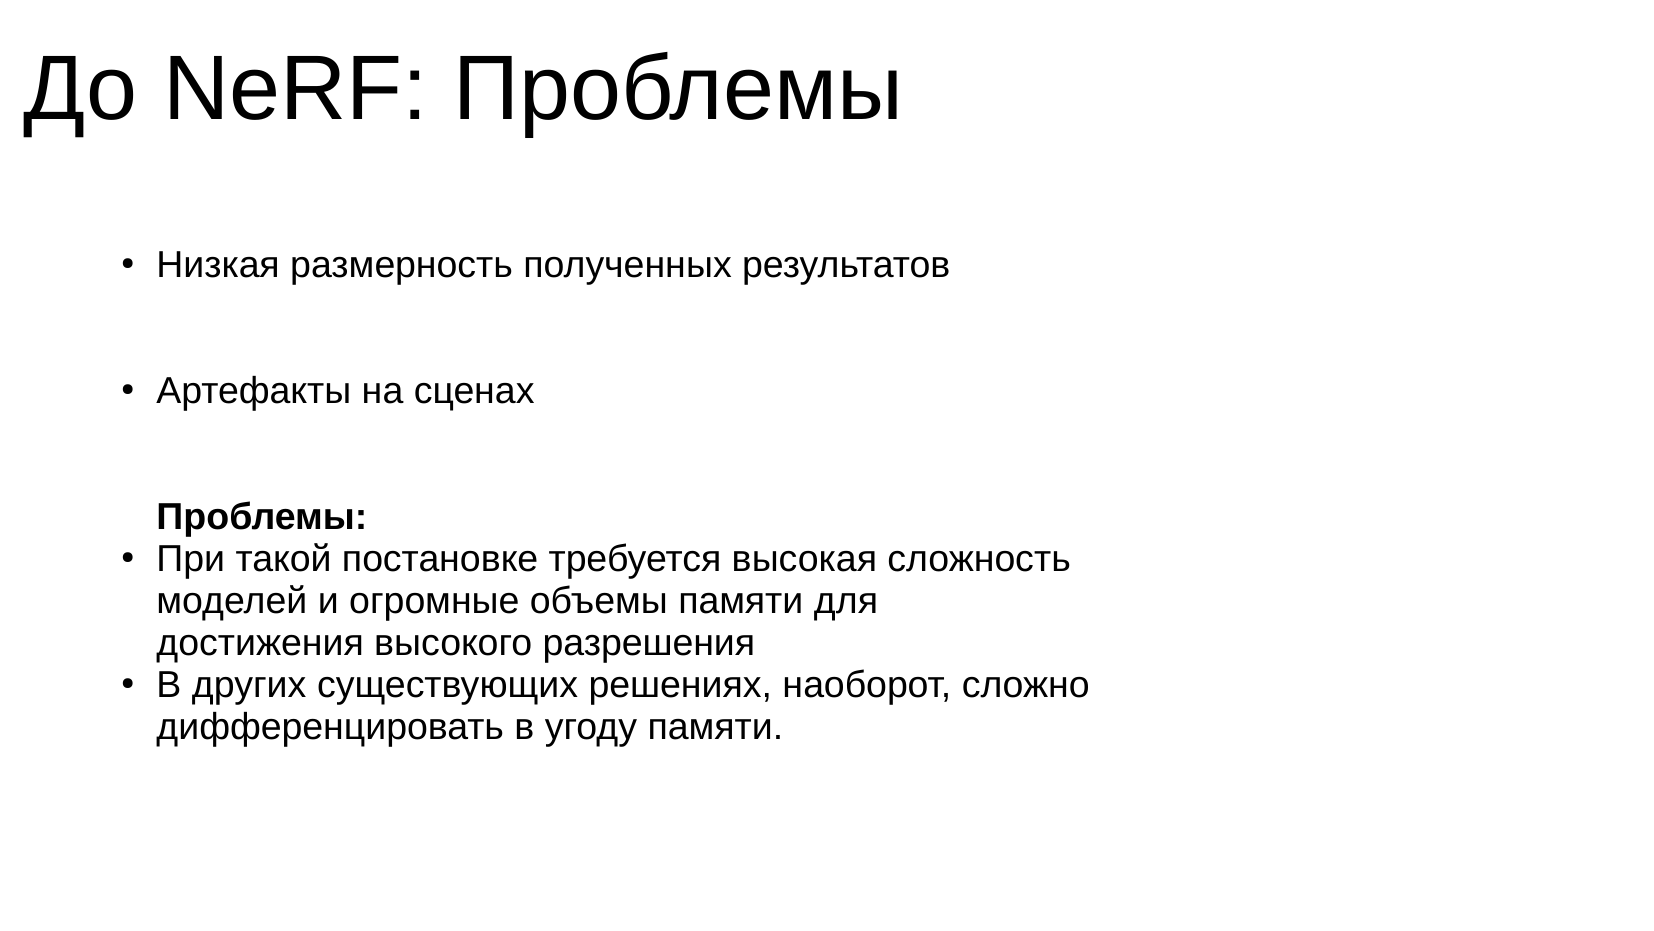

# До NeRF: Проблемы
Низкая размерность полученных результатов
Артефакты на сценах
Проблемы:
При такой постановке требуется высокая сложность моделей и огромные объемы памяти для достижения высокого разрешения
В других существующих решениях, наоборот, сложно дифференцировать в угоду памяти.